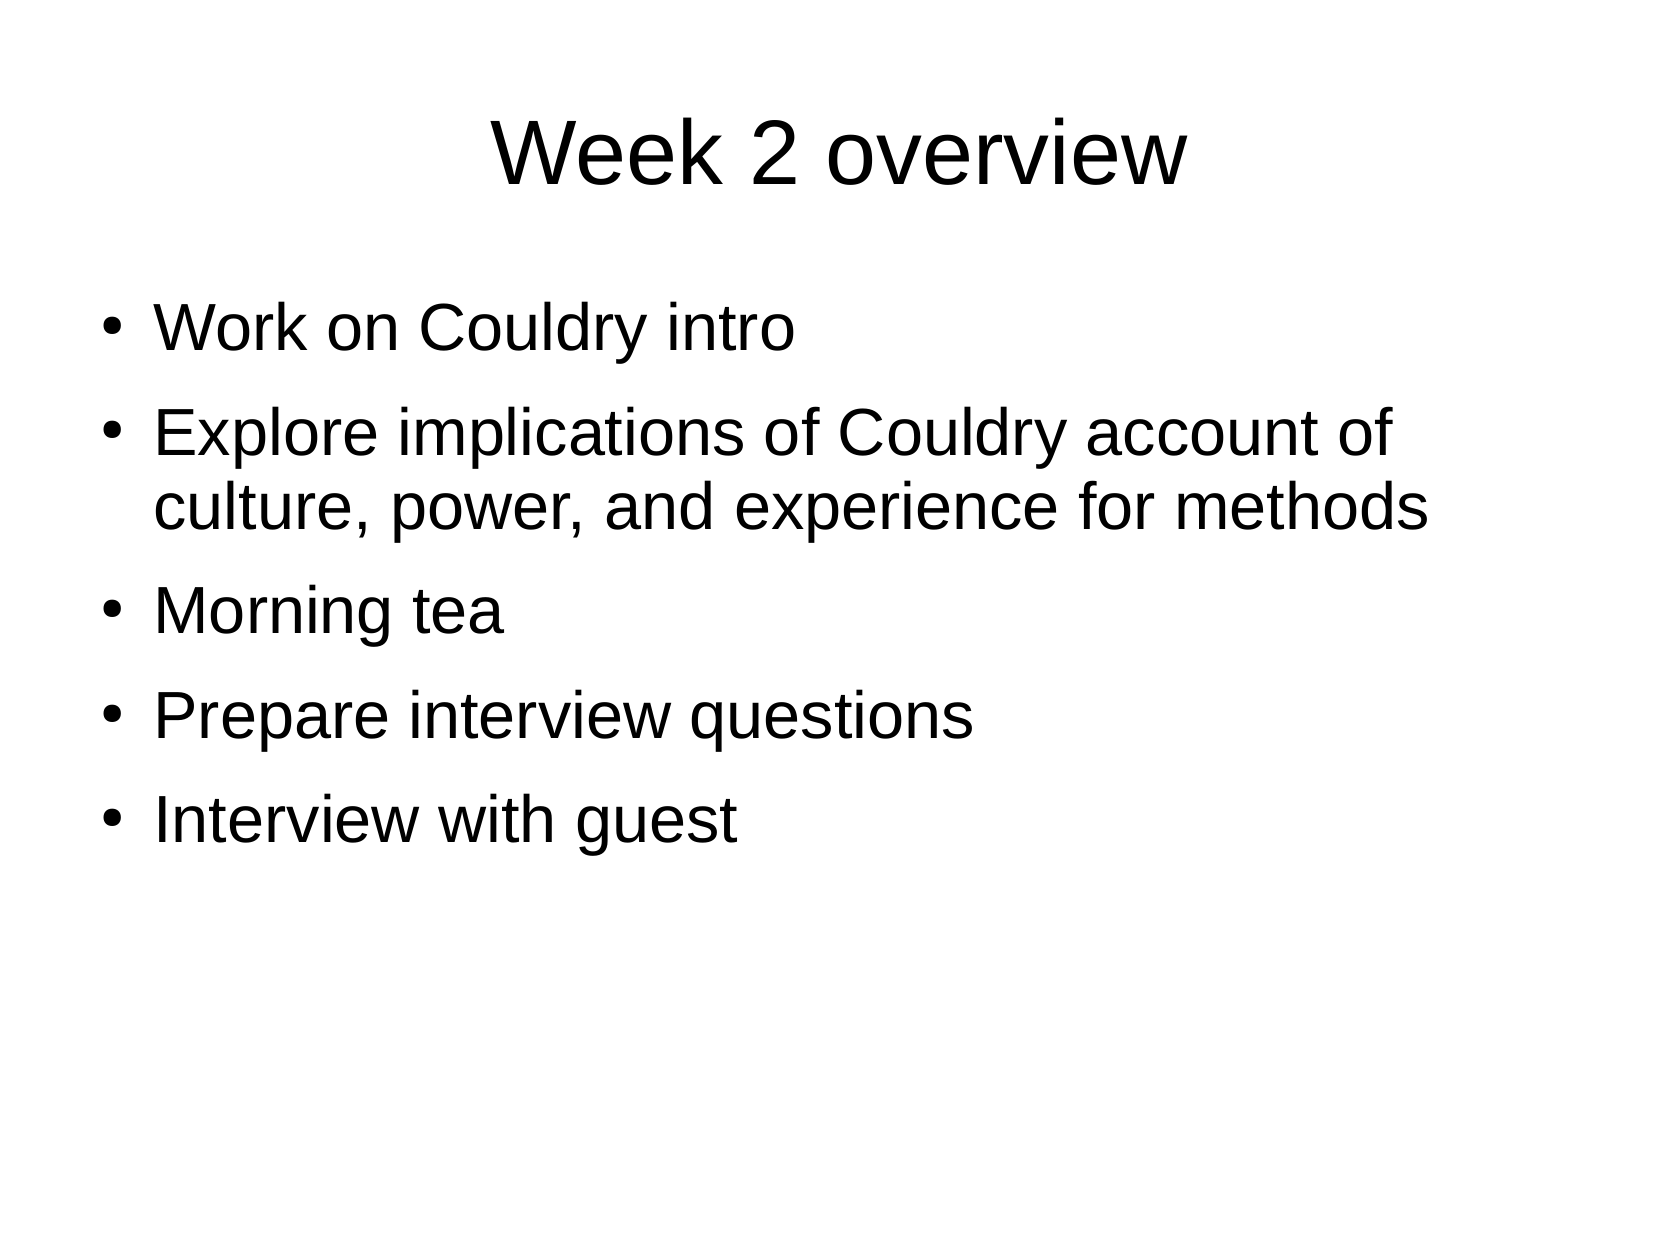

# Week 2 overview
Work on Couldry intro
Explore implications of Couldry account of culture, power, and experience for methods
Morning tea
Prepare interview questions
Interview with guest